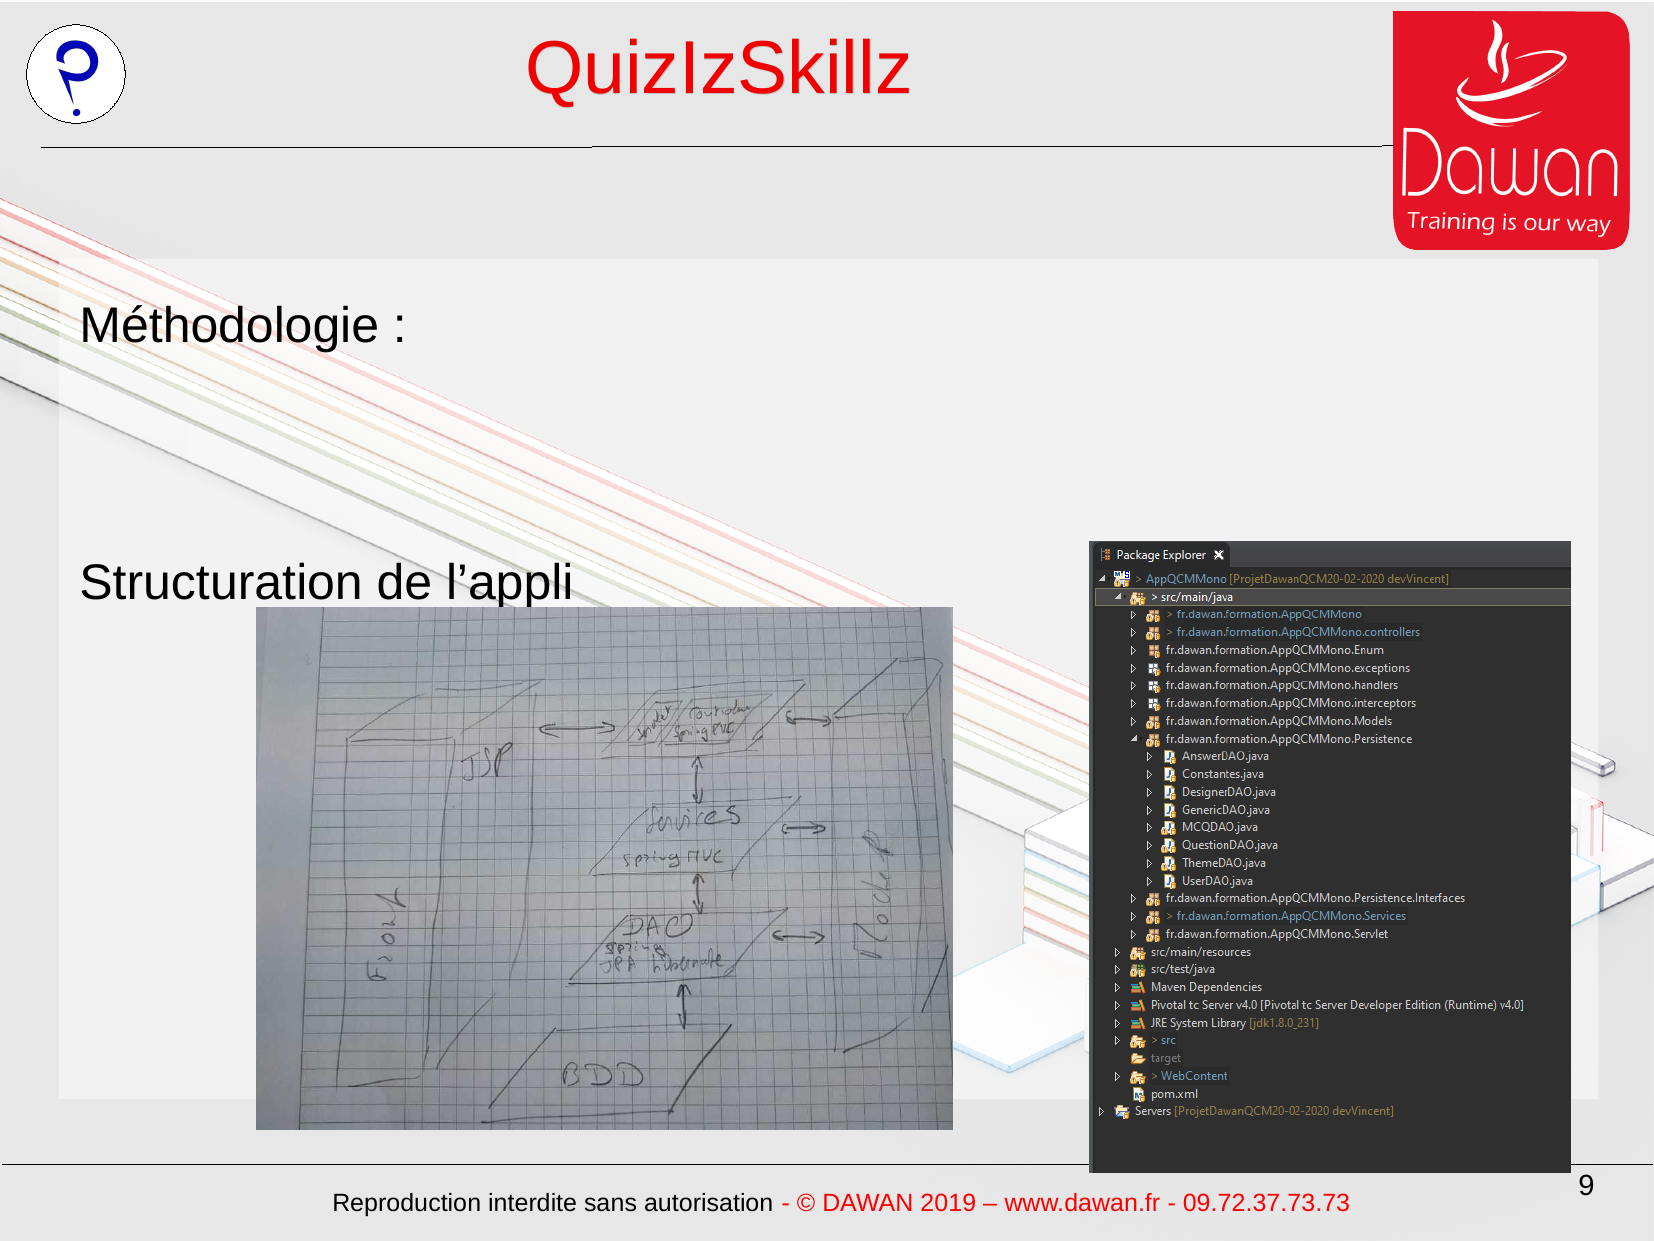

# QuizIzSkillz
Méthodologie :
Structuration de l’appli
9